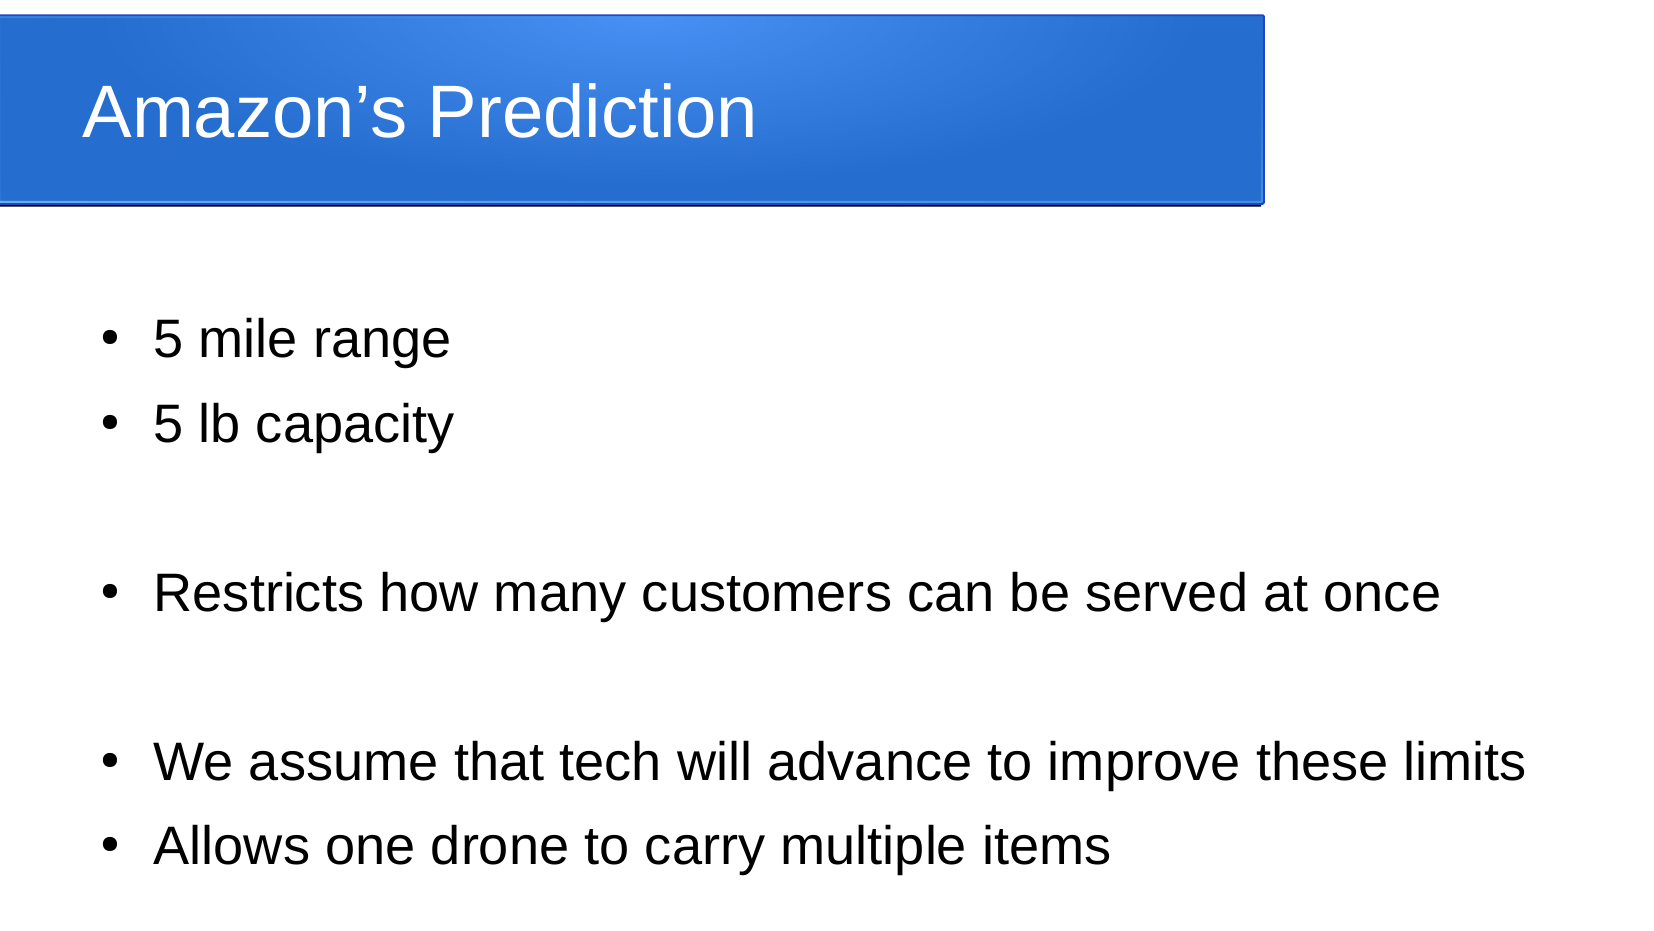

# Amazon’s Prediction
5 mile range
5 lb capacity
Restricts how many customers can be served at once
We assume that tech will advance to improve these limits
Allows one drone to carry multiple items